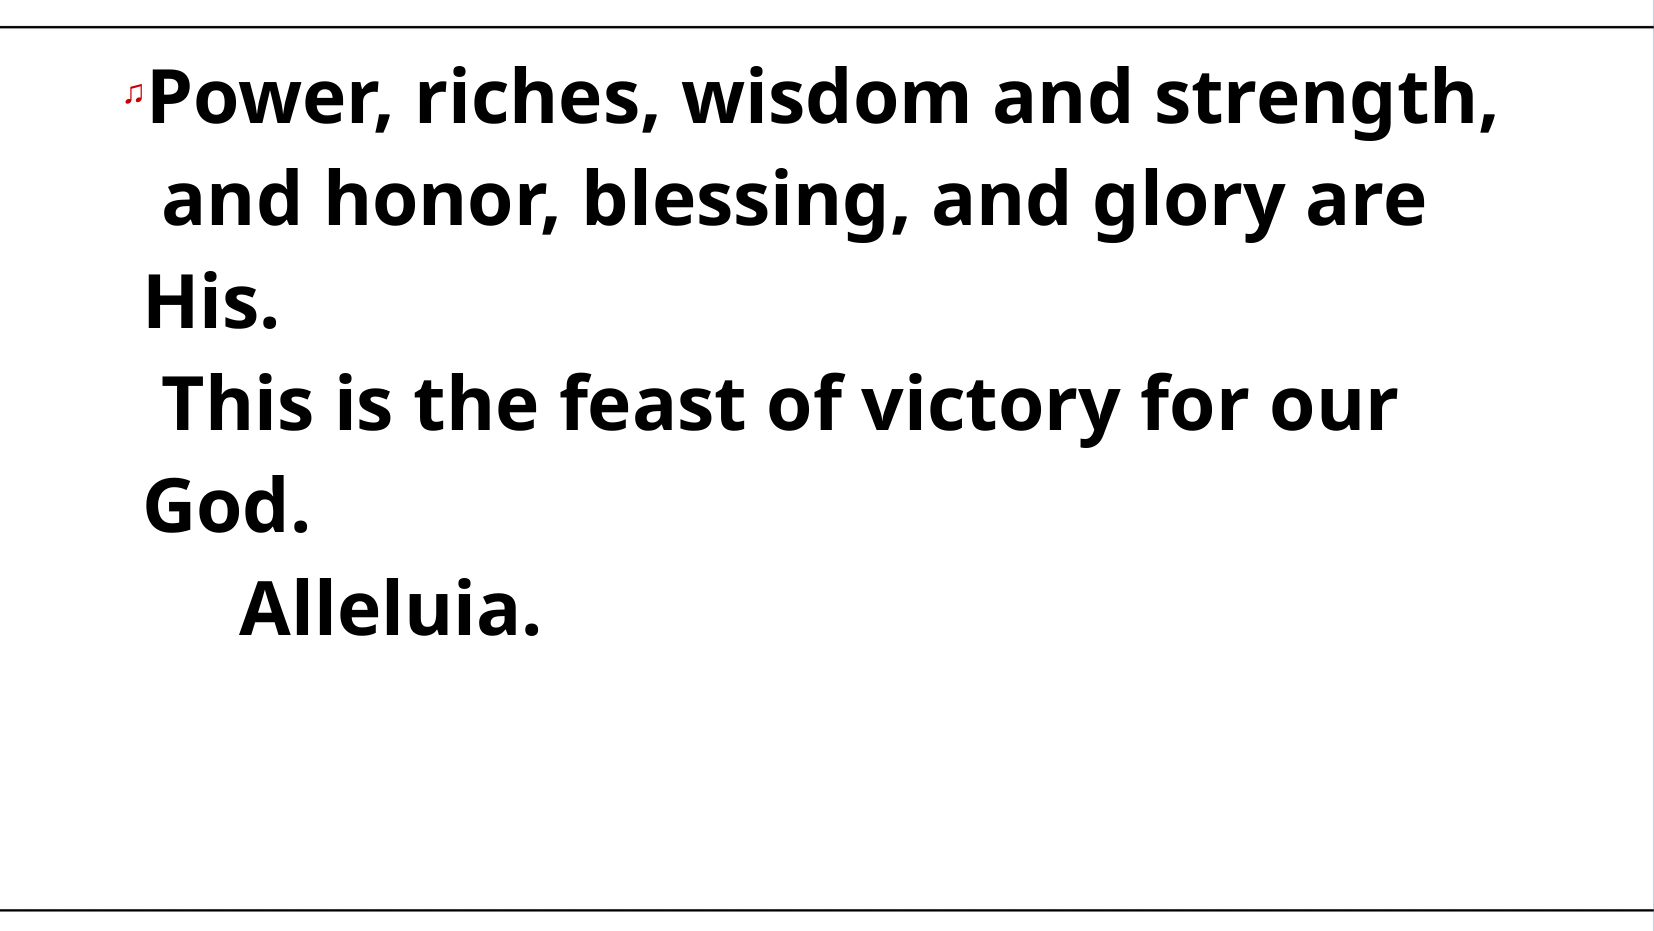

♫Power, riches, wisdom and strength,
 and honor, blessing, and glory are His.
 This is the feast of victory for our God.
 Alleluia.